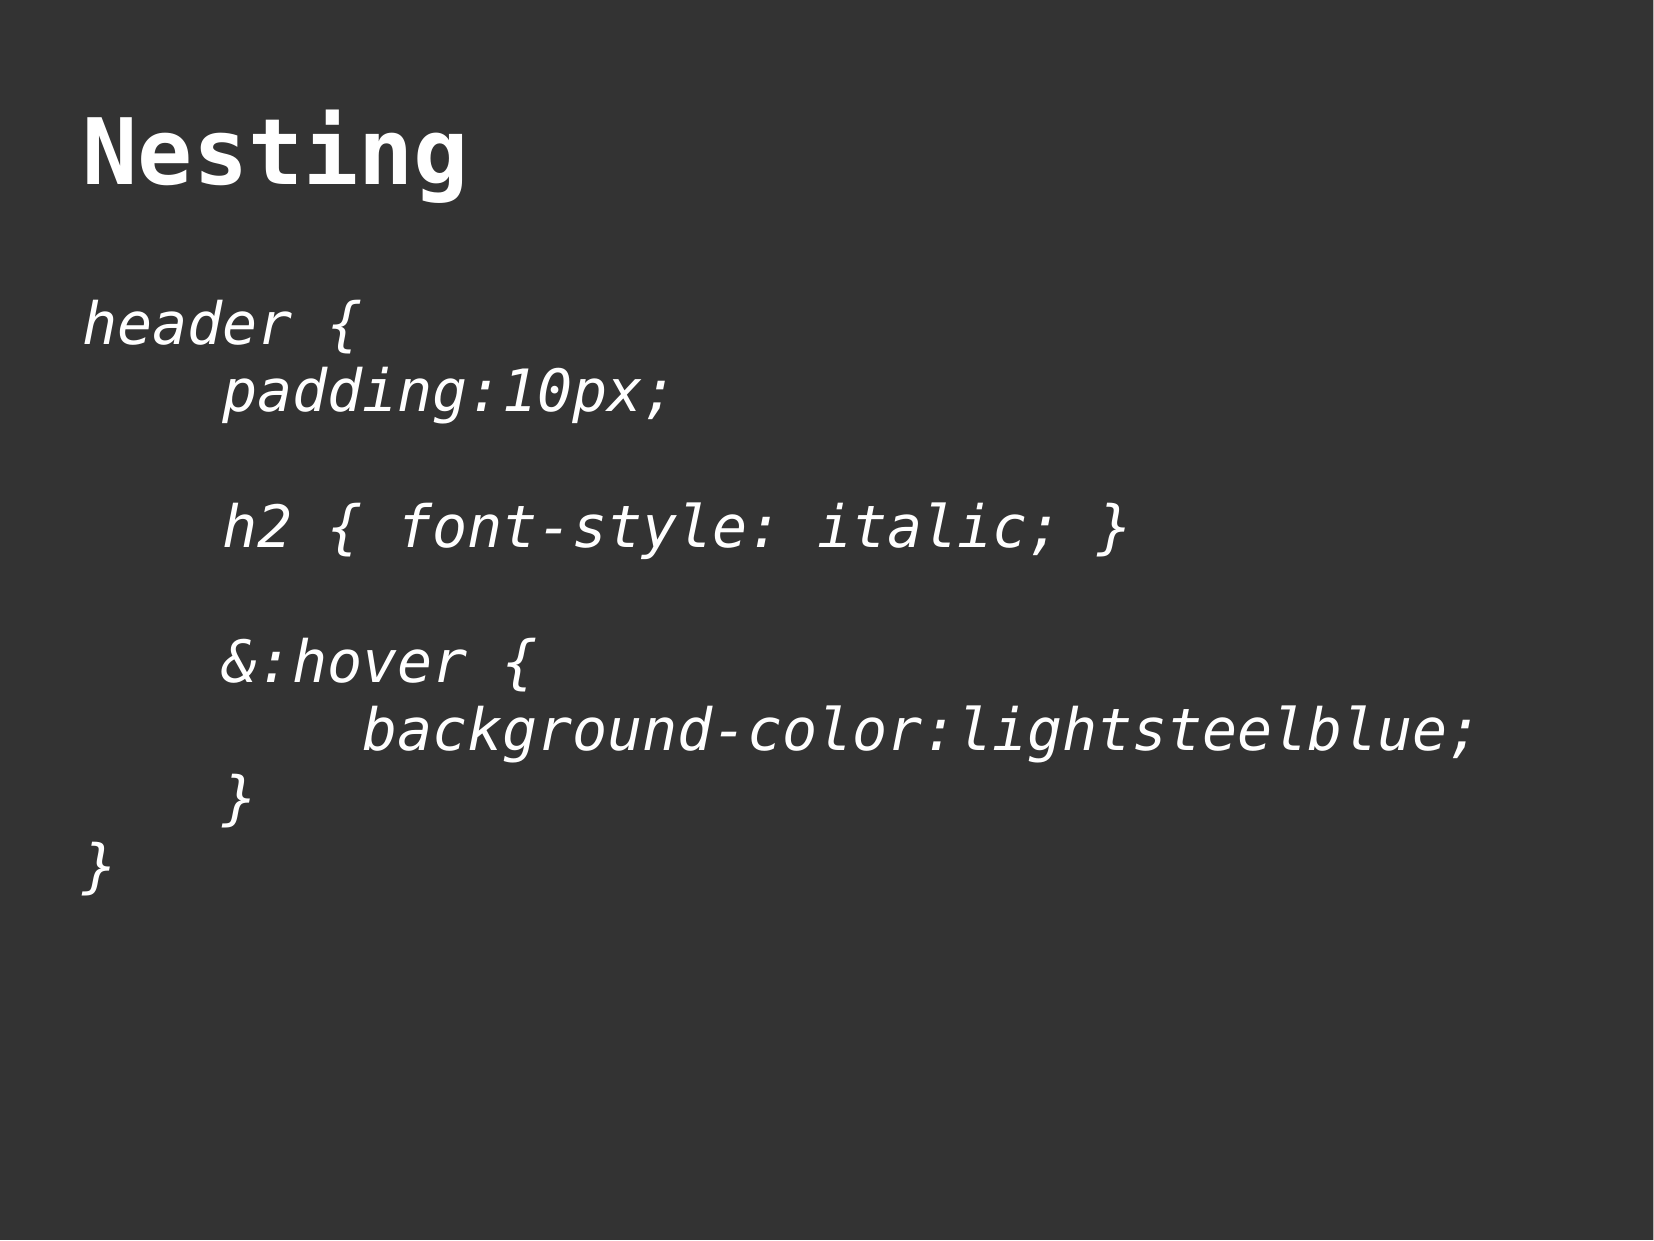

# Nesting
header {
 padding:10px;
 h2 { font-style: italic; }
 &:hover {
 background-color:lightsteelblue;
 }
}